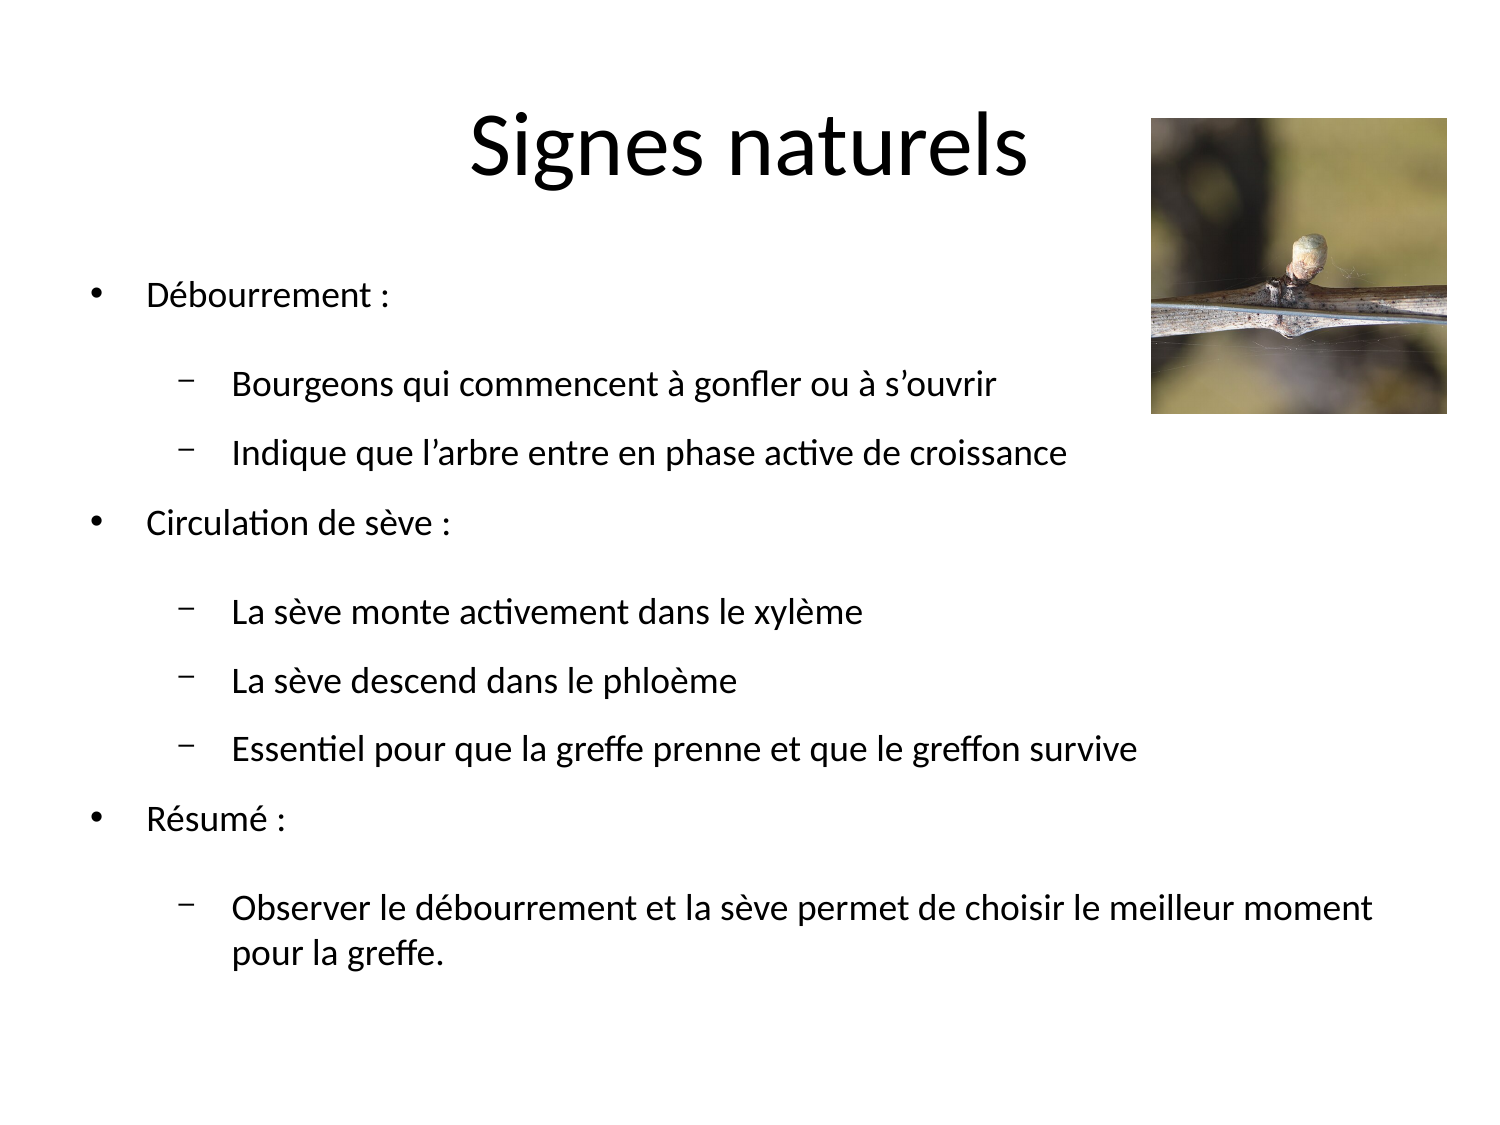

# Signes naturels
Débourrement :
Bourgeons qui commencent à gonfler ou à s’ouvrir
Indique que l’arbre entre en phase active de croissance
Circulation de sève :
La sève monte activement dans le xylème
La sève descend dans le phloème
Essentiel pour que la greffe prenne et que le greffon survive
Résumé :
Observer le débourrement et la sève permet de choisir le meilleur moment pour la greffe.